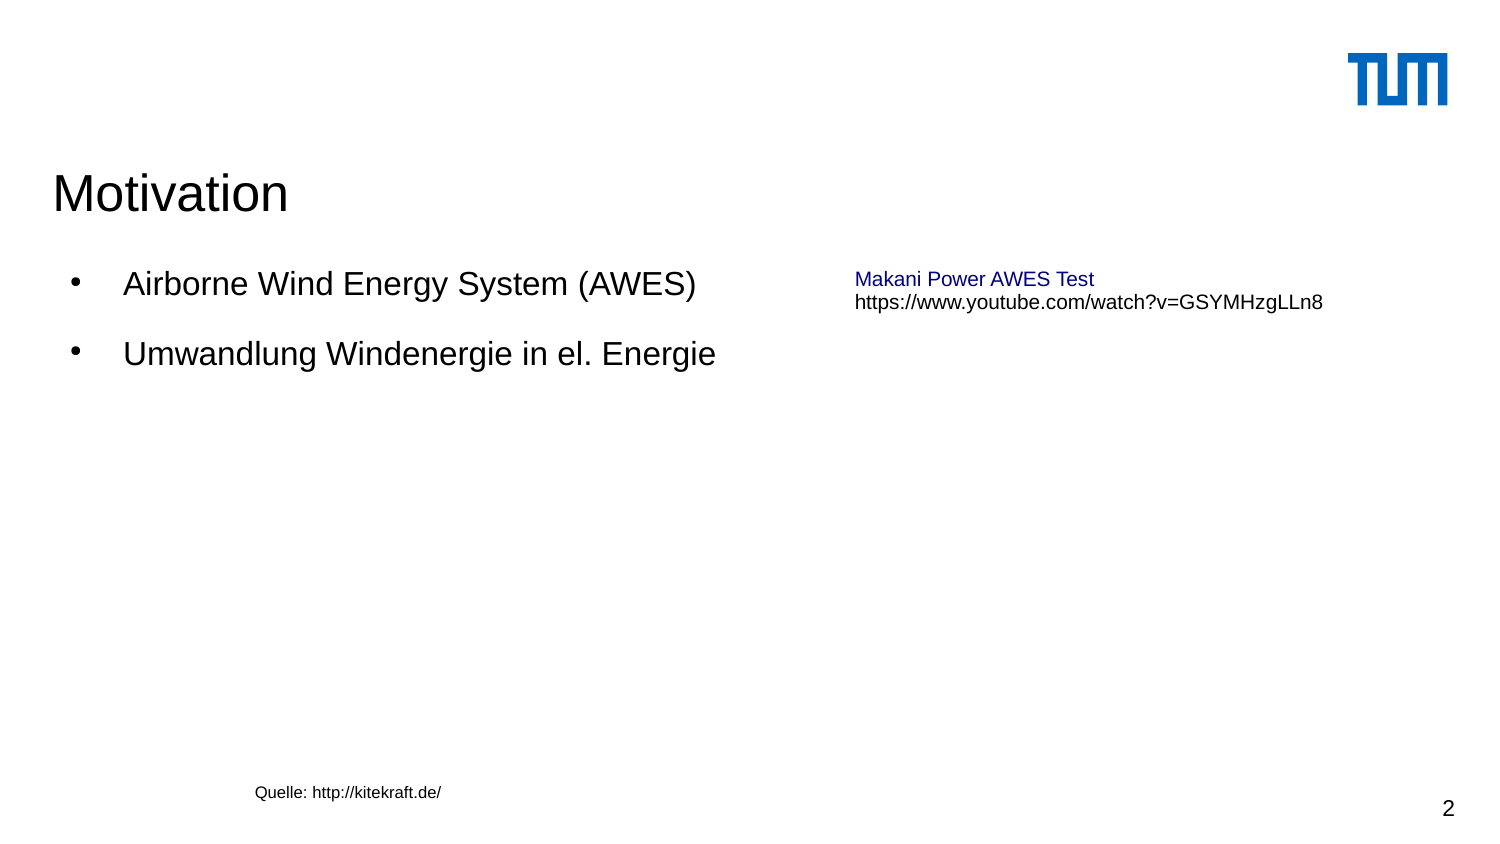

Motivation
Makani Power AWES Test
https://www.youtube.com/watch?v=GSYMHzgLLn8
# Airborne Wind Energy System (AWES)
Umwandlung Windenergie in el. Energie
Quelle: http://kitekraft.de/